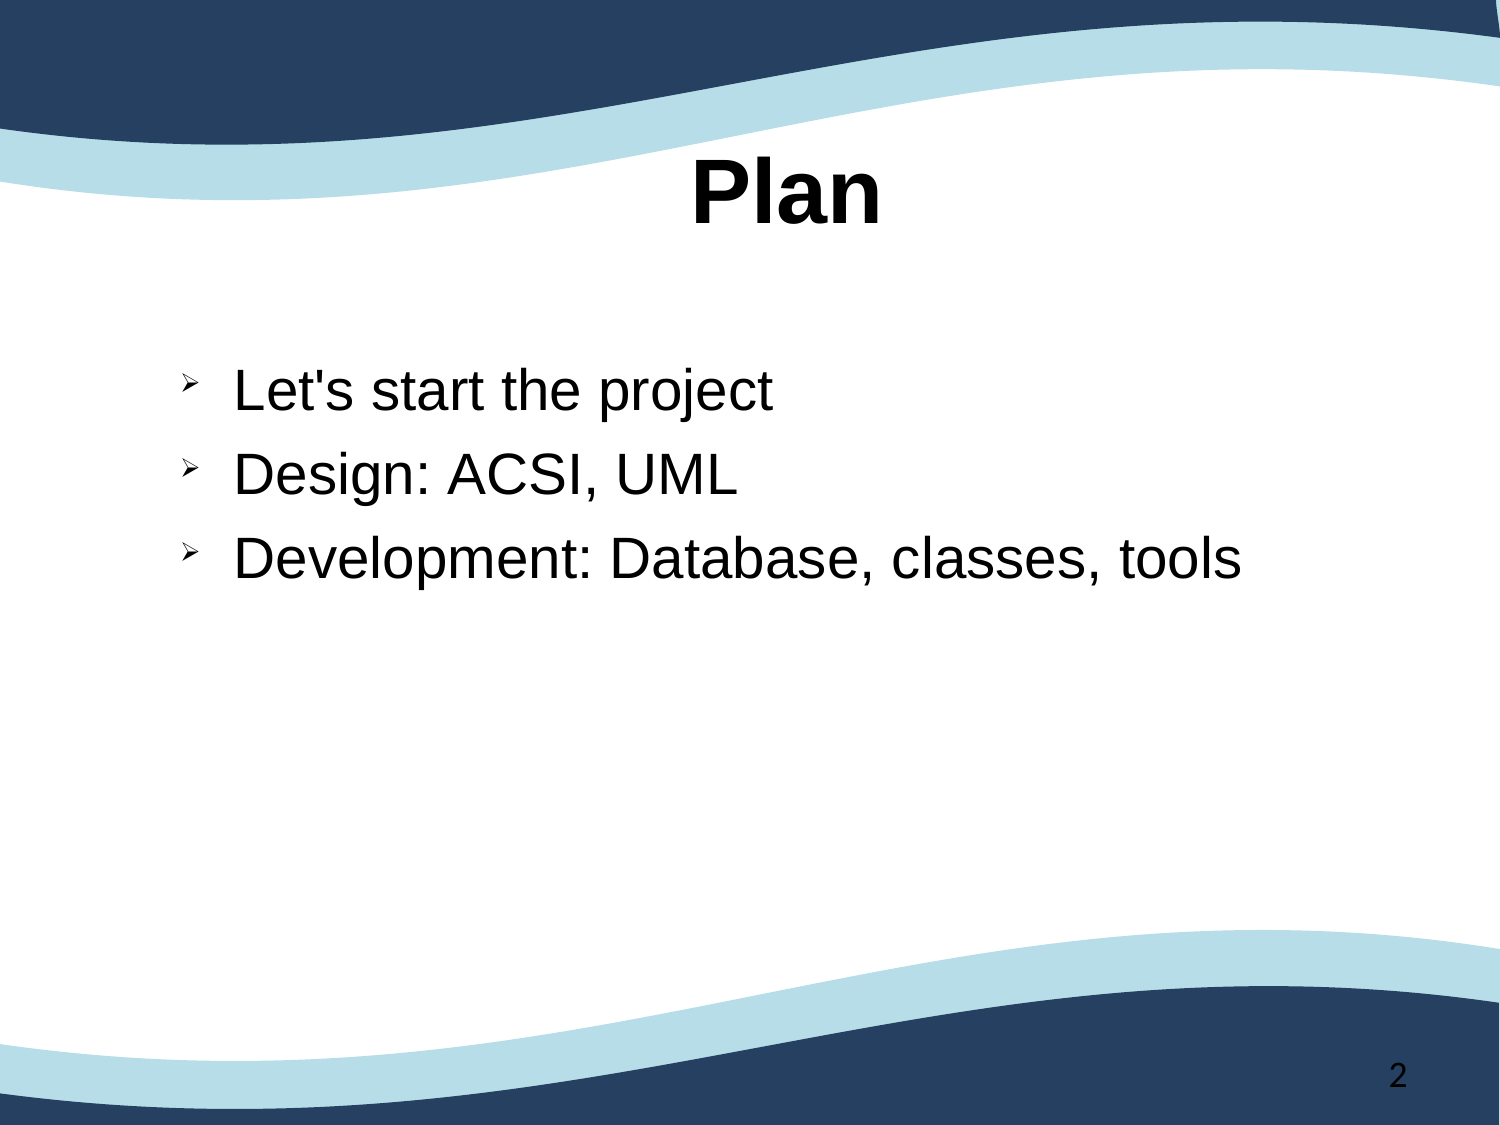

Plan
Let's start the project
Design: ACSI, UML
Development: Database, classes, tools
2